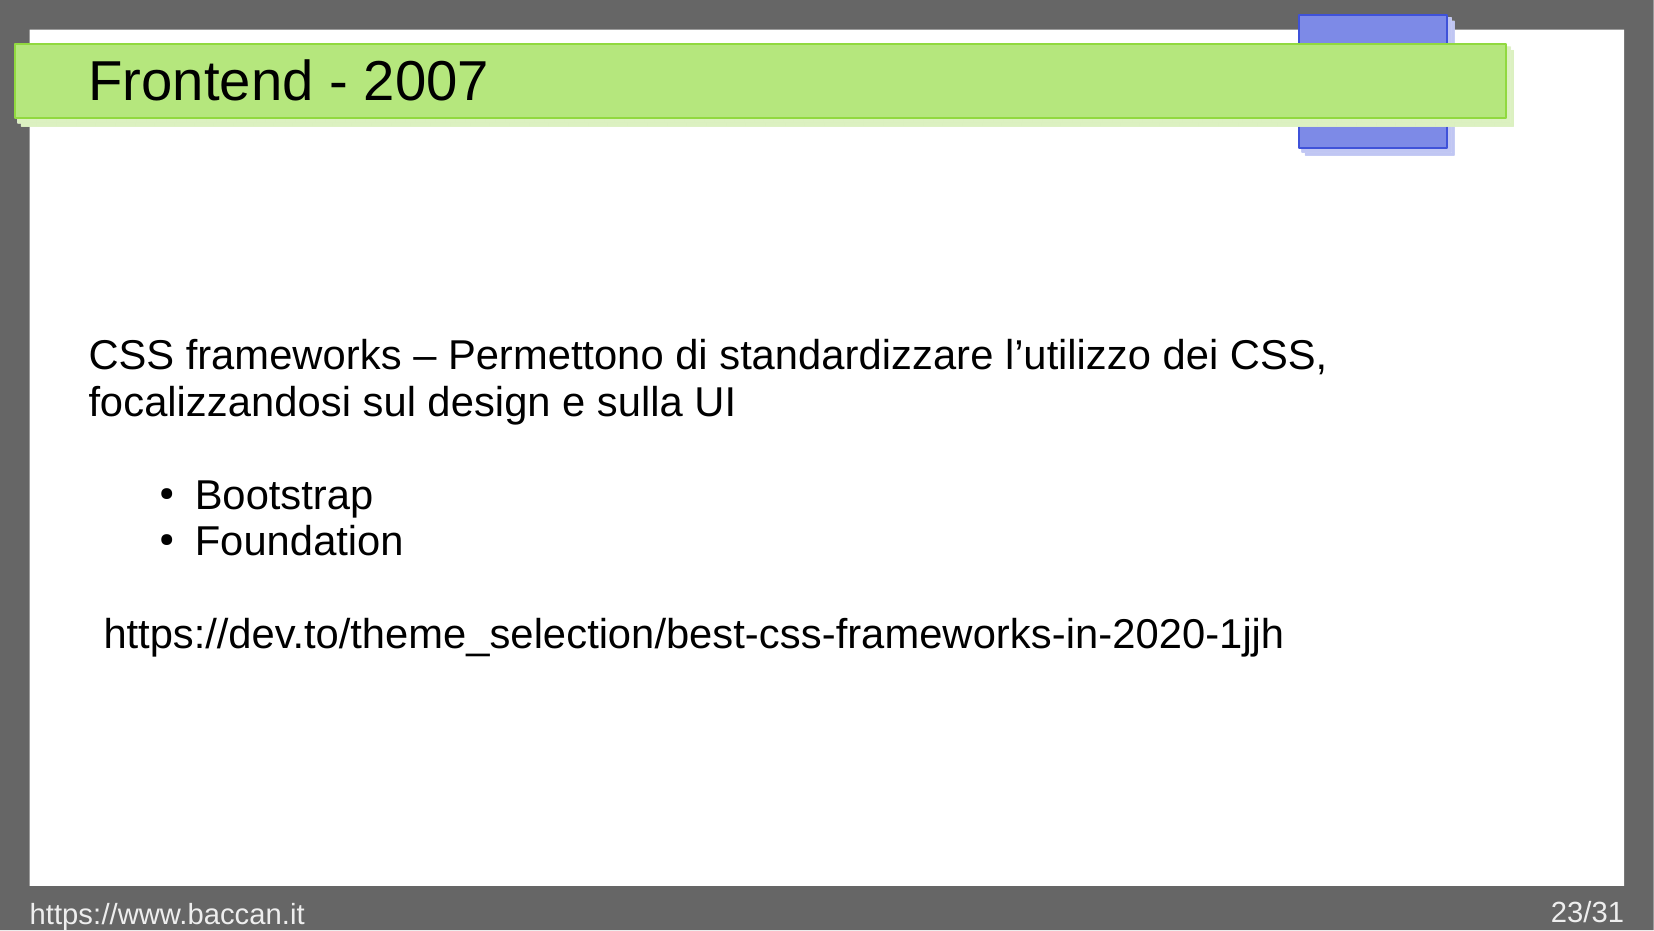

# Frontend - 2007
CSS frameworks – Permettono di standardizzare l’utilizzo dei CSS, focalizzandosi sul design e sulla UI
Bootstrap
Foundation
https://dev.to/theme_selection/best-css-frameworks-in-2020-1jjh
23
https://www.baccan.it